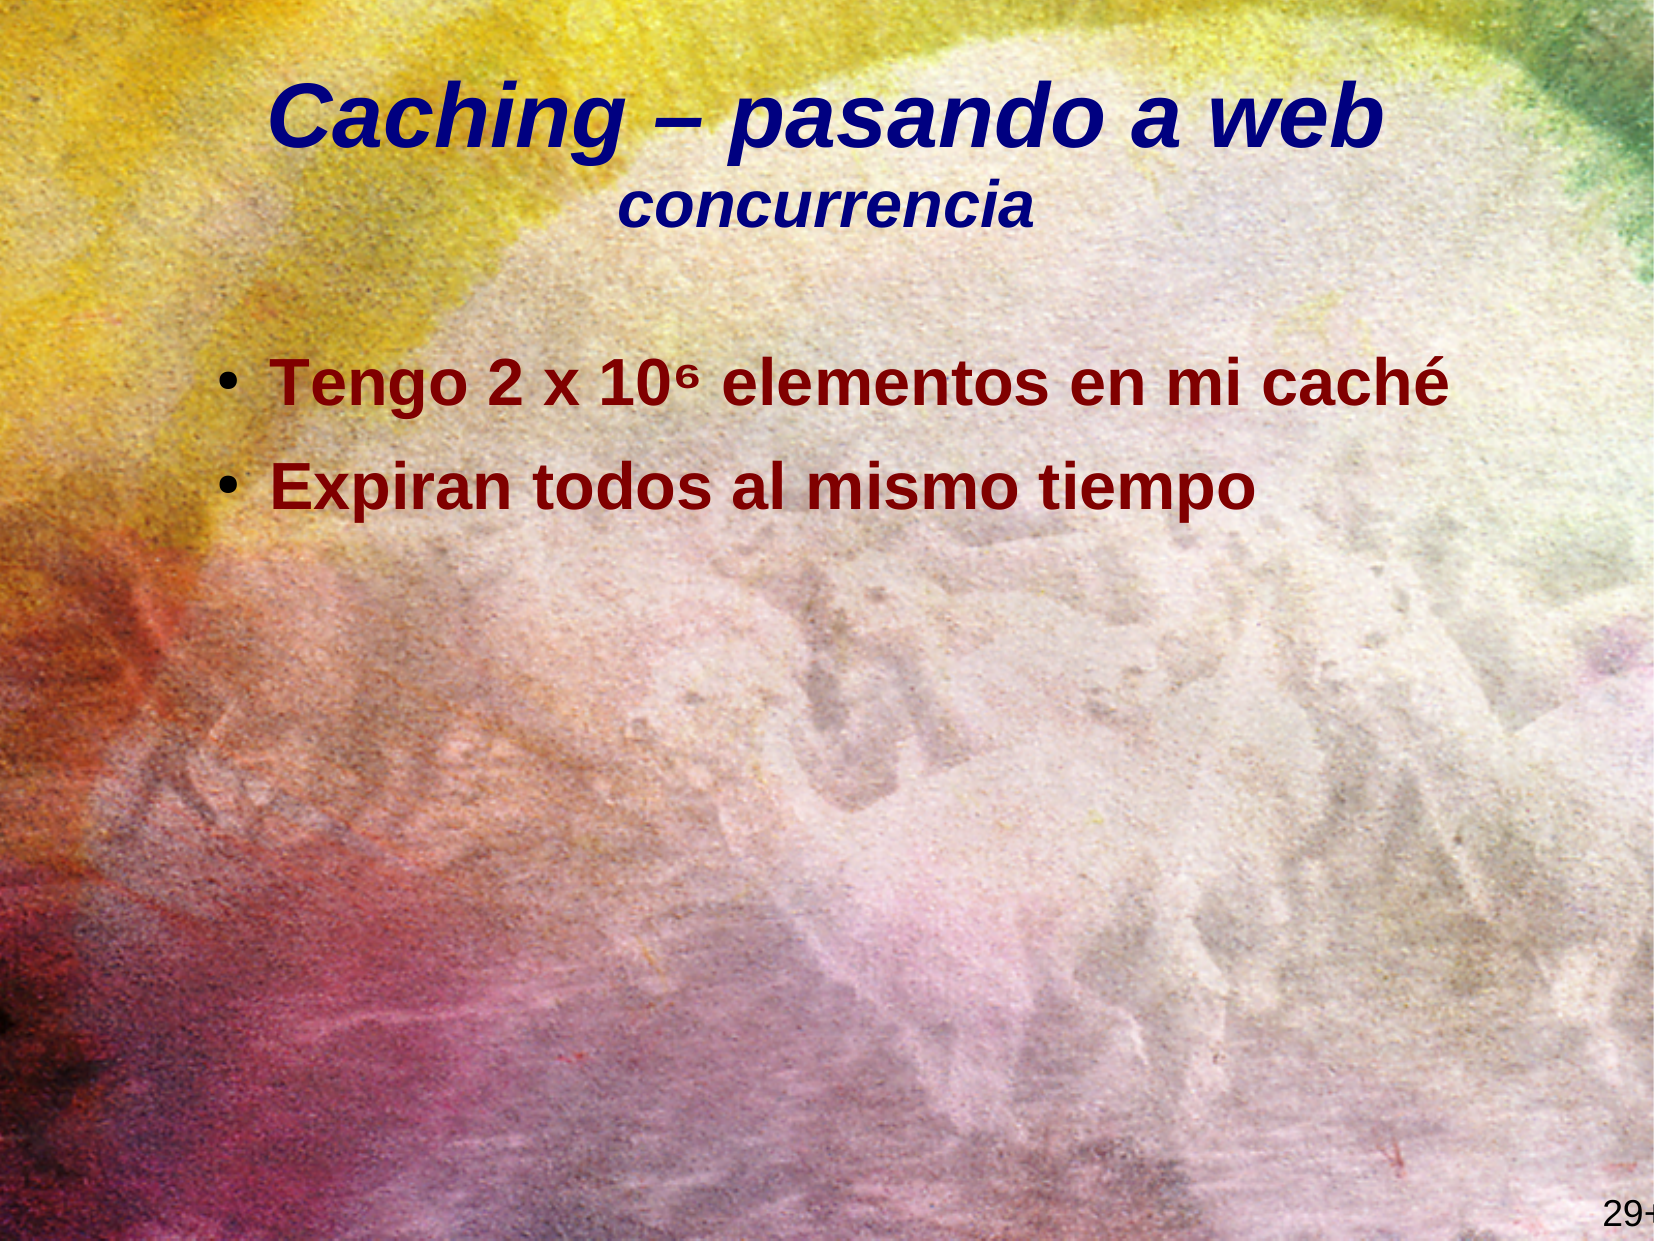

# Caching – pasando a web concurrencia
Tengo 2 x 10⁶ elementos en mi caché
Expiran todos al mismo tiempo
29+